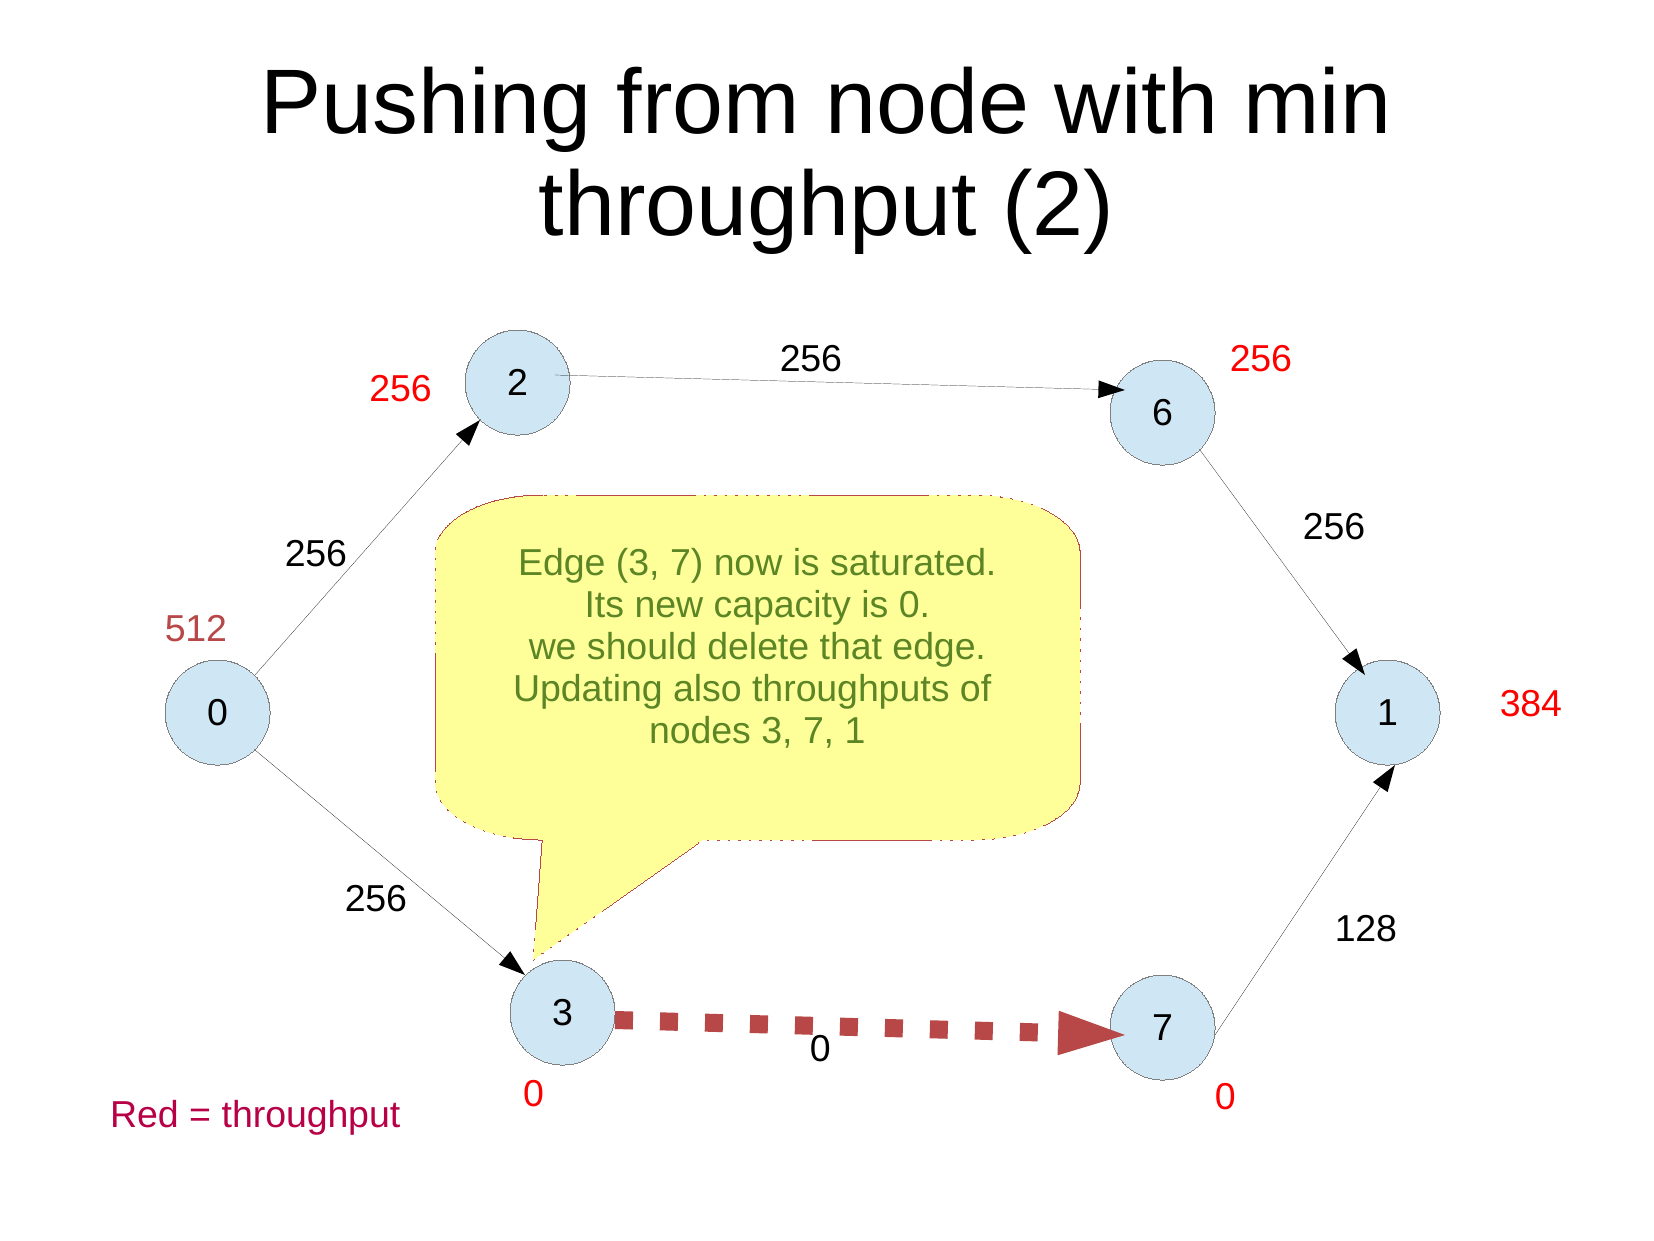

# Pushing from node with min throughput (2)
2
256
256
256
6
Edge (3, 7) now is saturated.
Its new capacity is 0.
we should delete that edge.
Updating also throughputs of
nodes 3, 7, 1
256
256
512
0
1
384
256
128
3
7
0
0
0
Red = throughput